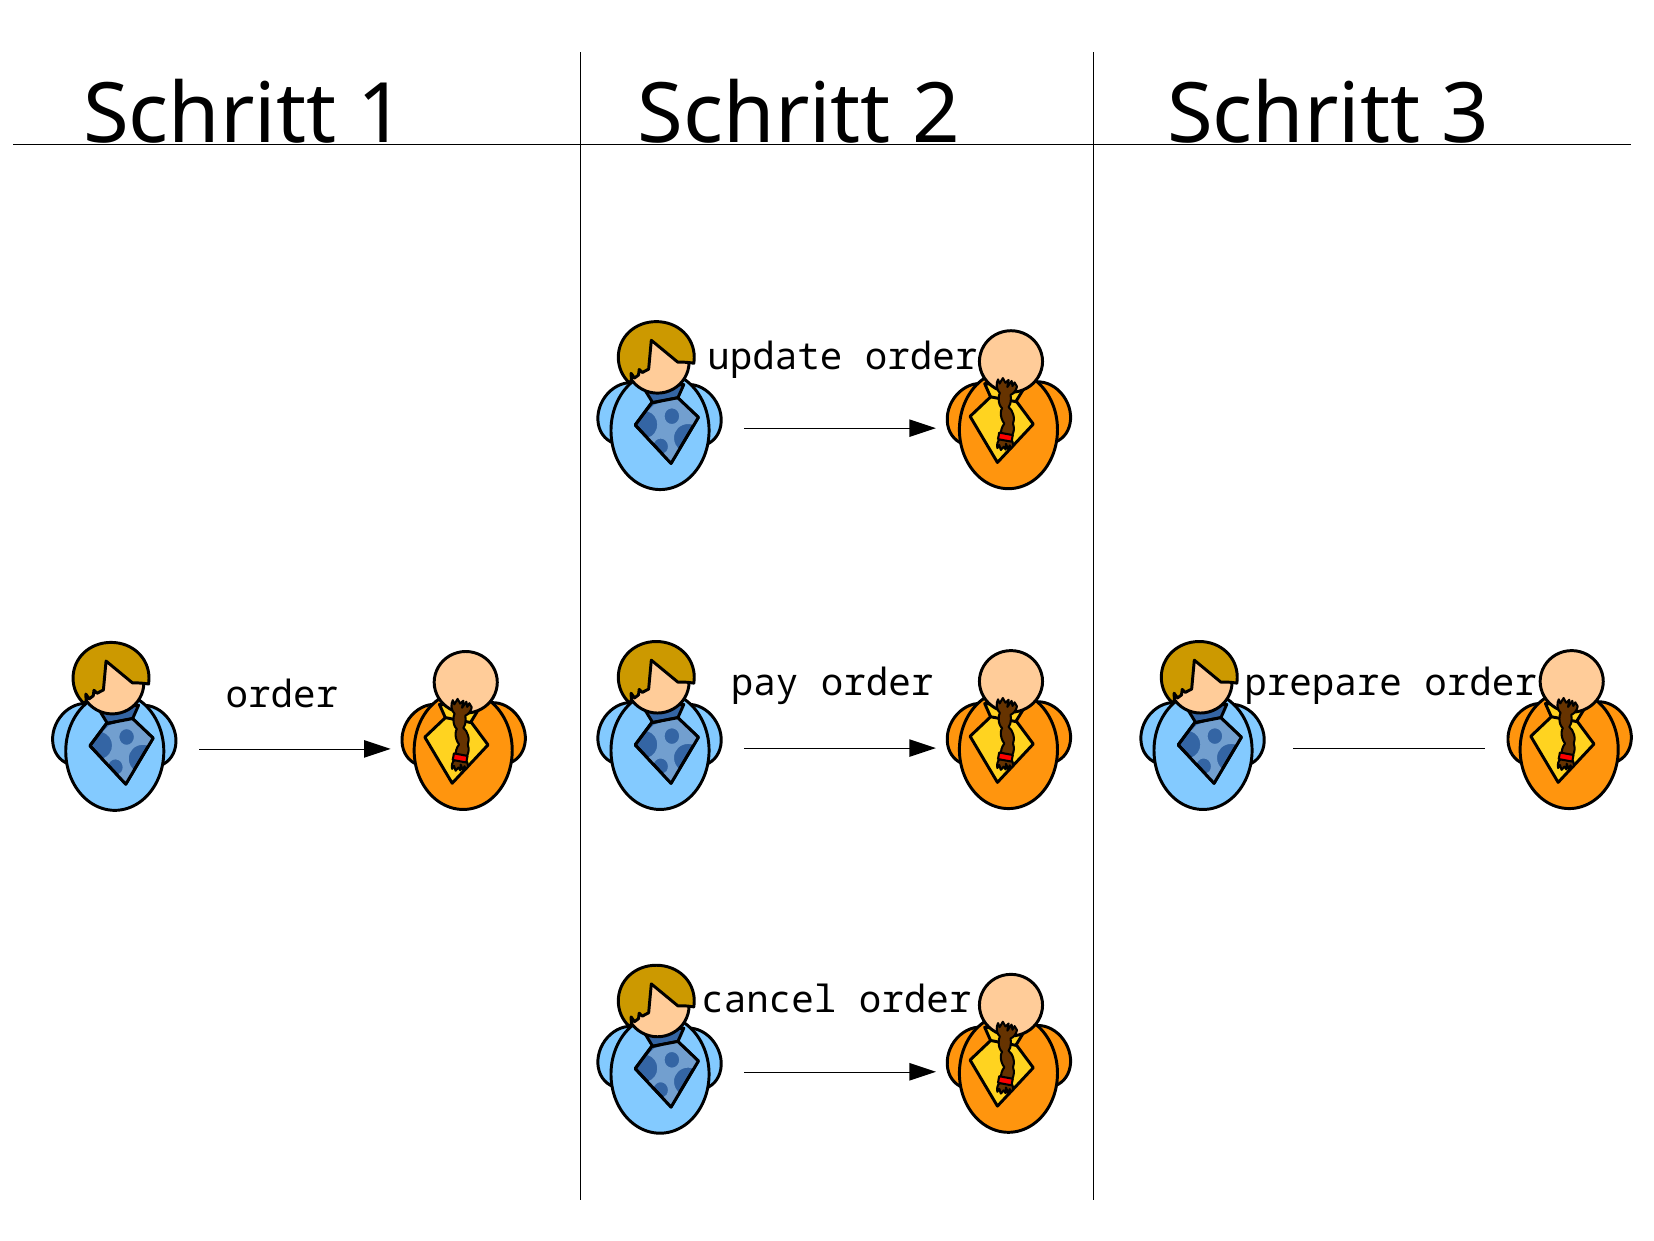

Schritt 1
Schritt 2
Schritt 3
update order
pay order
prepare order
order
cancel order